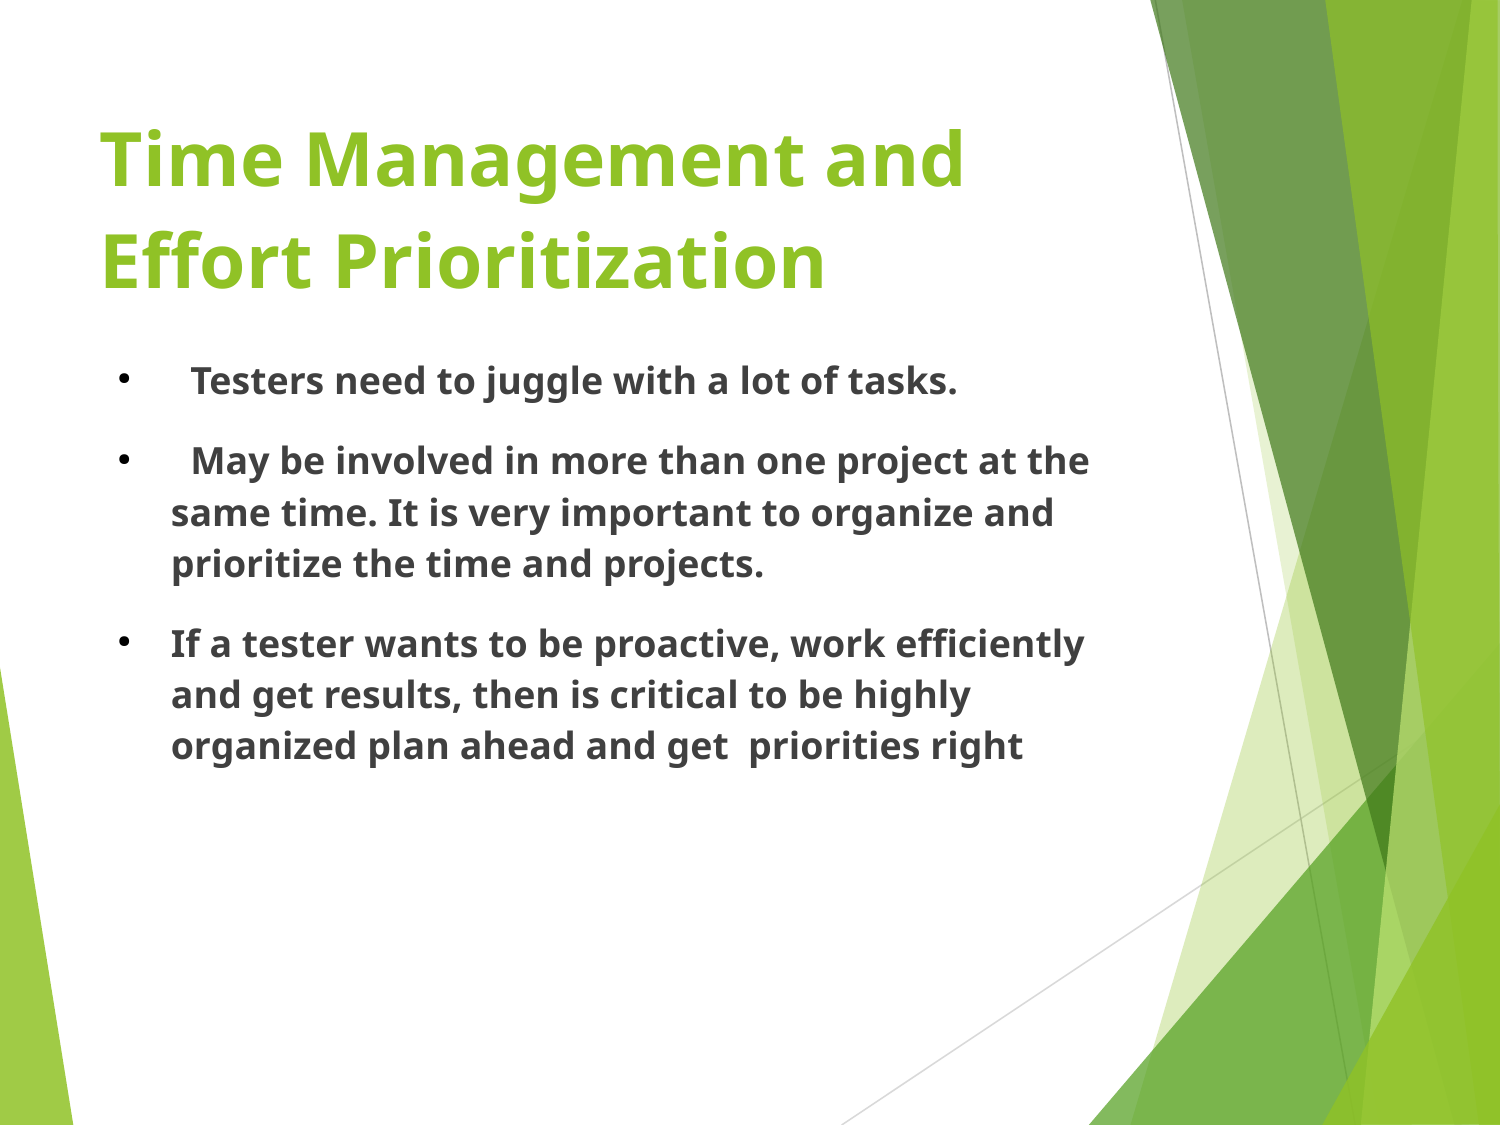

# Time Management and Effort Prioritization
 Testers need to juggle with a lot of tasks.
 May be involved in more than one project at the same time. It is very important to organize and prioritize the time and projects.
If a tester wants to be proactive, work efficiently and get results, then is critical to be highly organized plan ahead and get priorities right